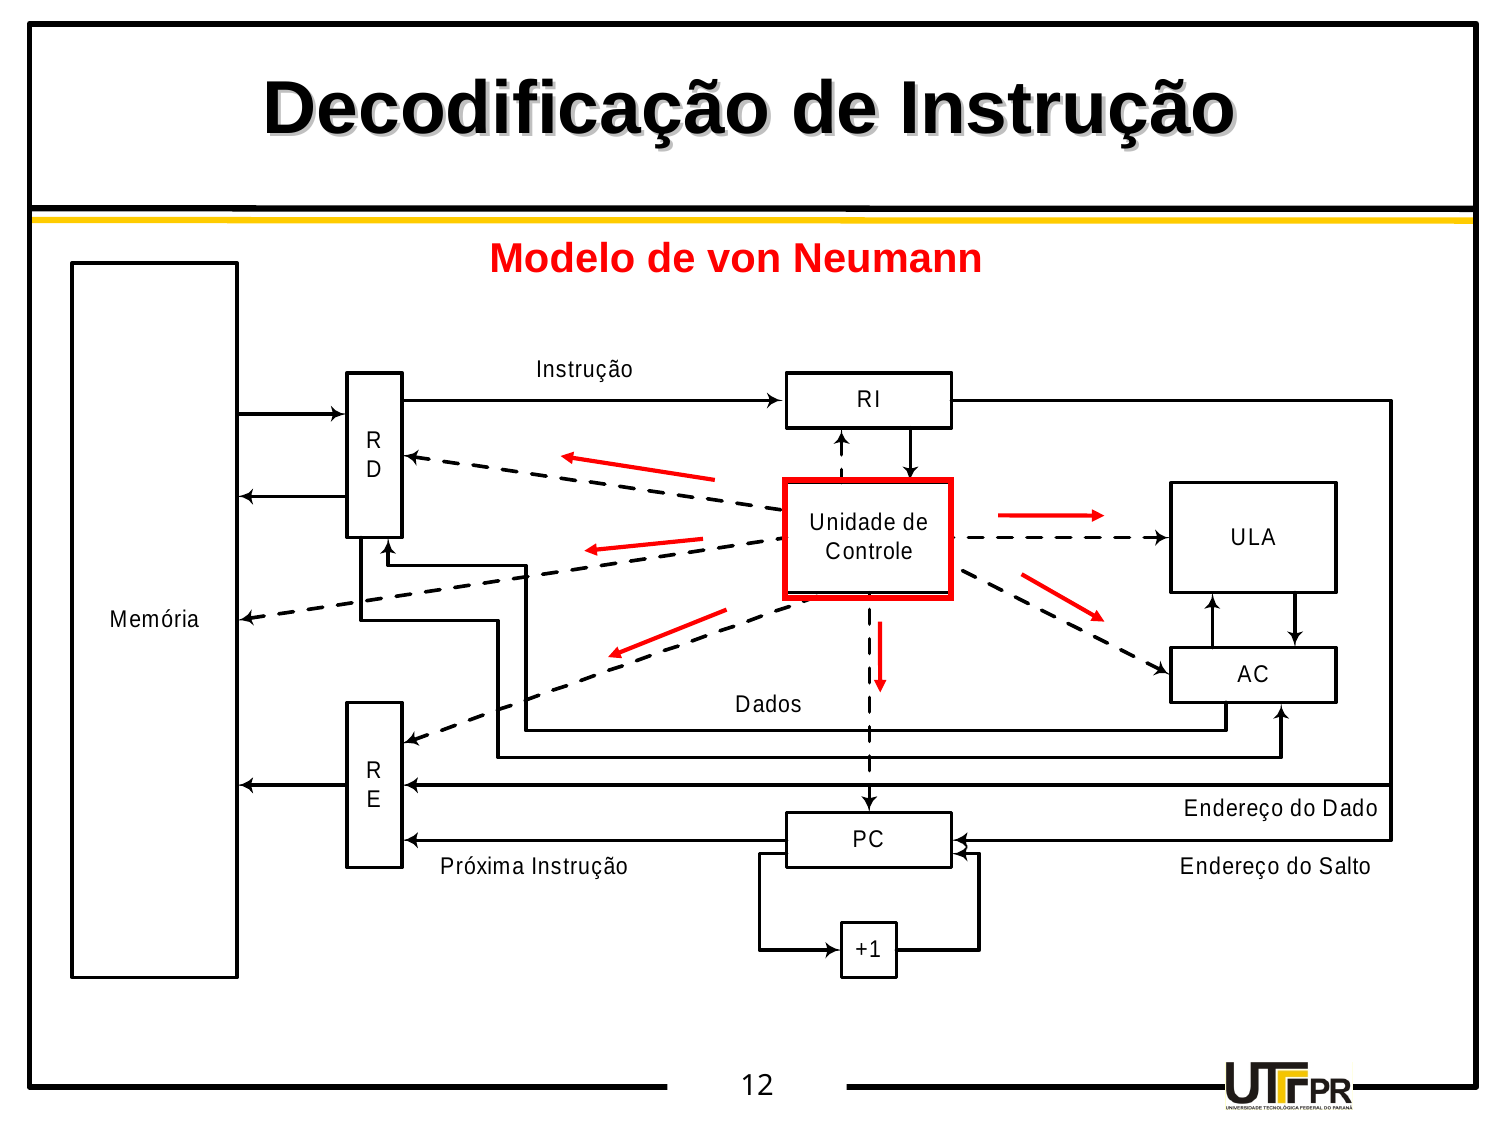

Decodificação de Instrução
# Modelo de von Neumann